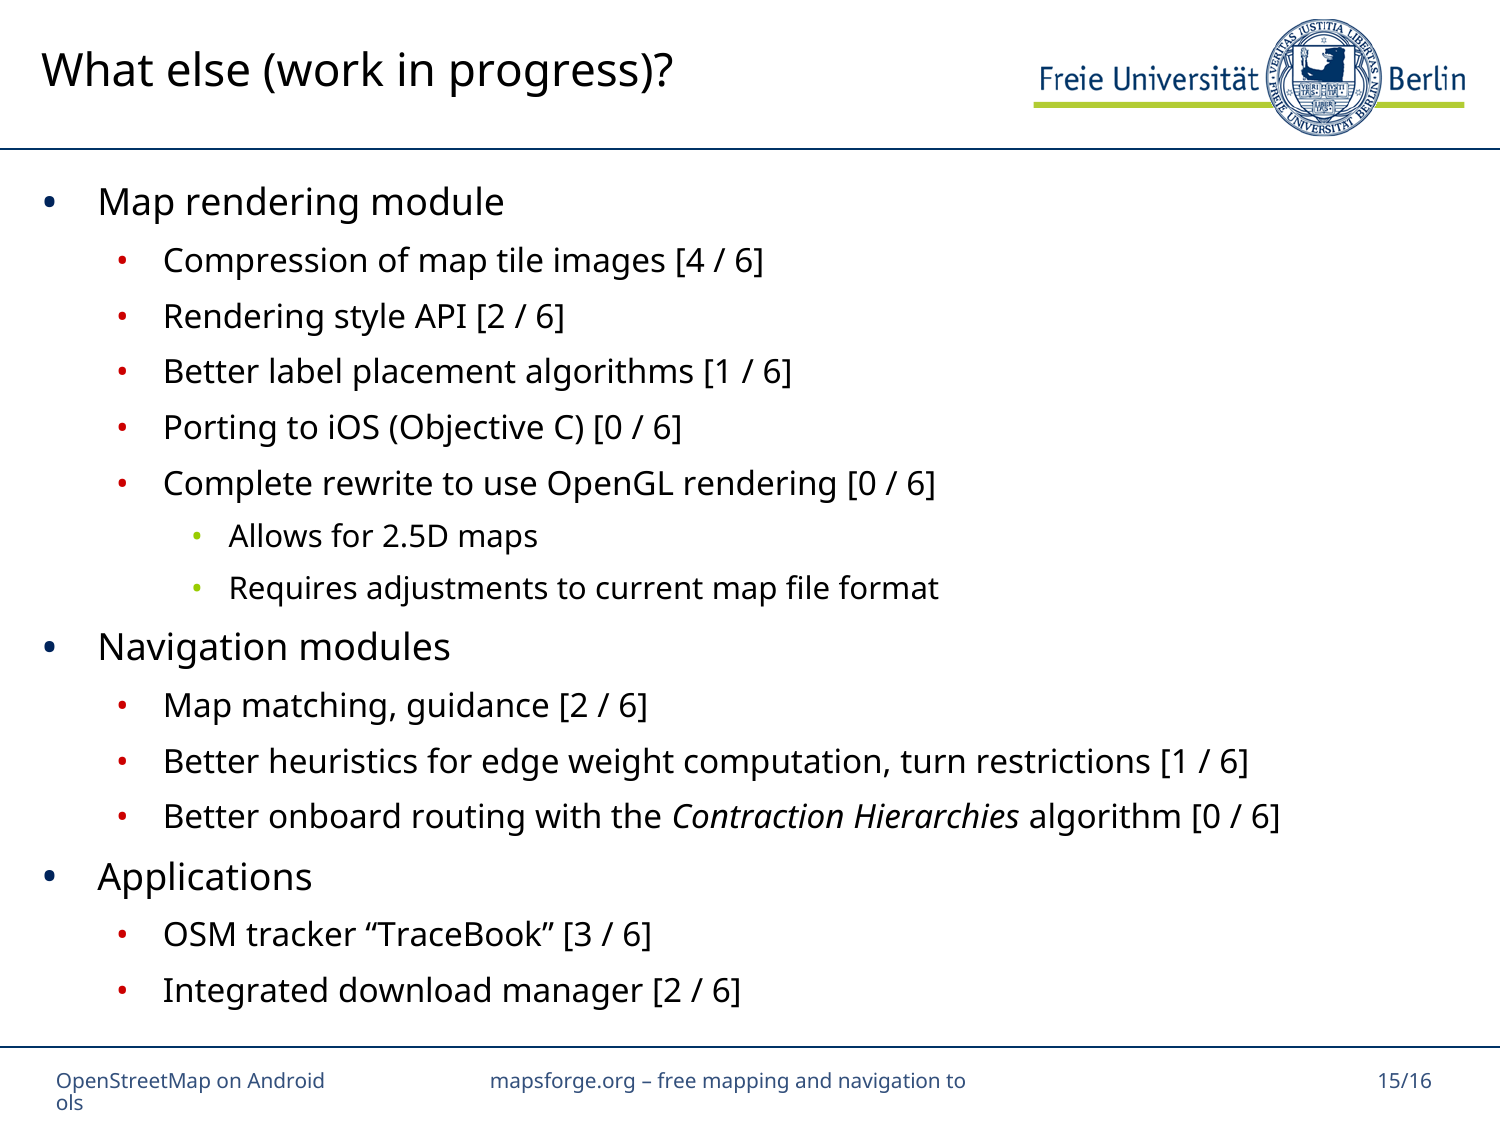

# What else (work in progress)?
Map rendering module
Compression of map tile images [4 / 6]
Rendering style API [2 / 6]
Better label placement algorithms [1 / 6]
Porting to iOS (Objective C) [0 / 6]
Complete rewrite to use OpenGL rendering [0 / 6]
Allows for 2.5D maps
Requires adjustments to current map file format
Navigation modules
Map matching, guidance [2 / 6]
Better heuristics for edge weight computation, turn restrictions [1 / 6]
Better onboard routing with the Contraction Hierarchies algorithm [0 / 6]
Applications
OSM tracker “TraceBook” [3 / 6]
Integrated download manager [2 / 6]
OpenStreetMap on Android mapsforge.org – free mapping and navigation tools
15